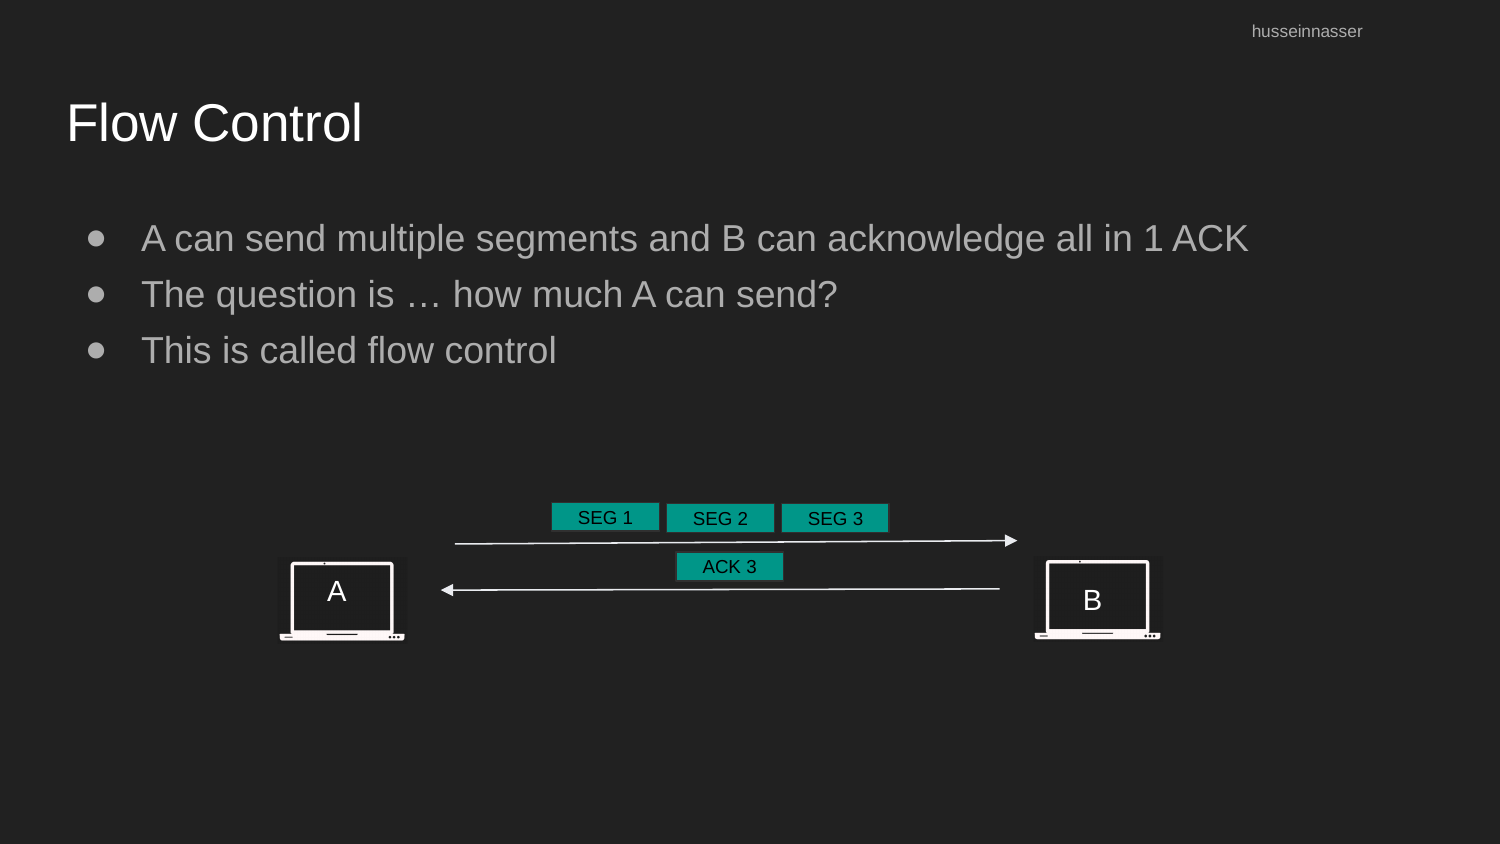

husseinnasser
# Flow Control
A can send multiple segments and B can acknowledge all in 1 ACK
The question is … how much A can send?
This is called flow control
SEG 1
SEG 2
SEG 3
ACK 3
B
A